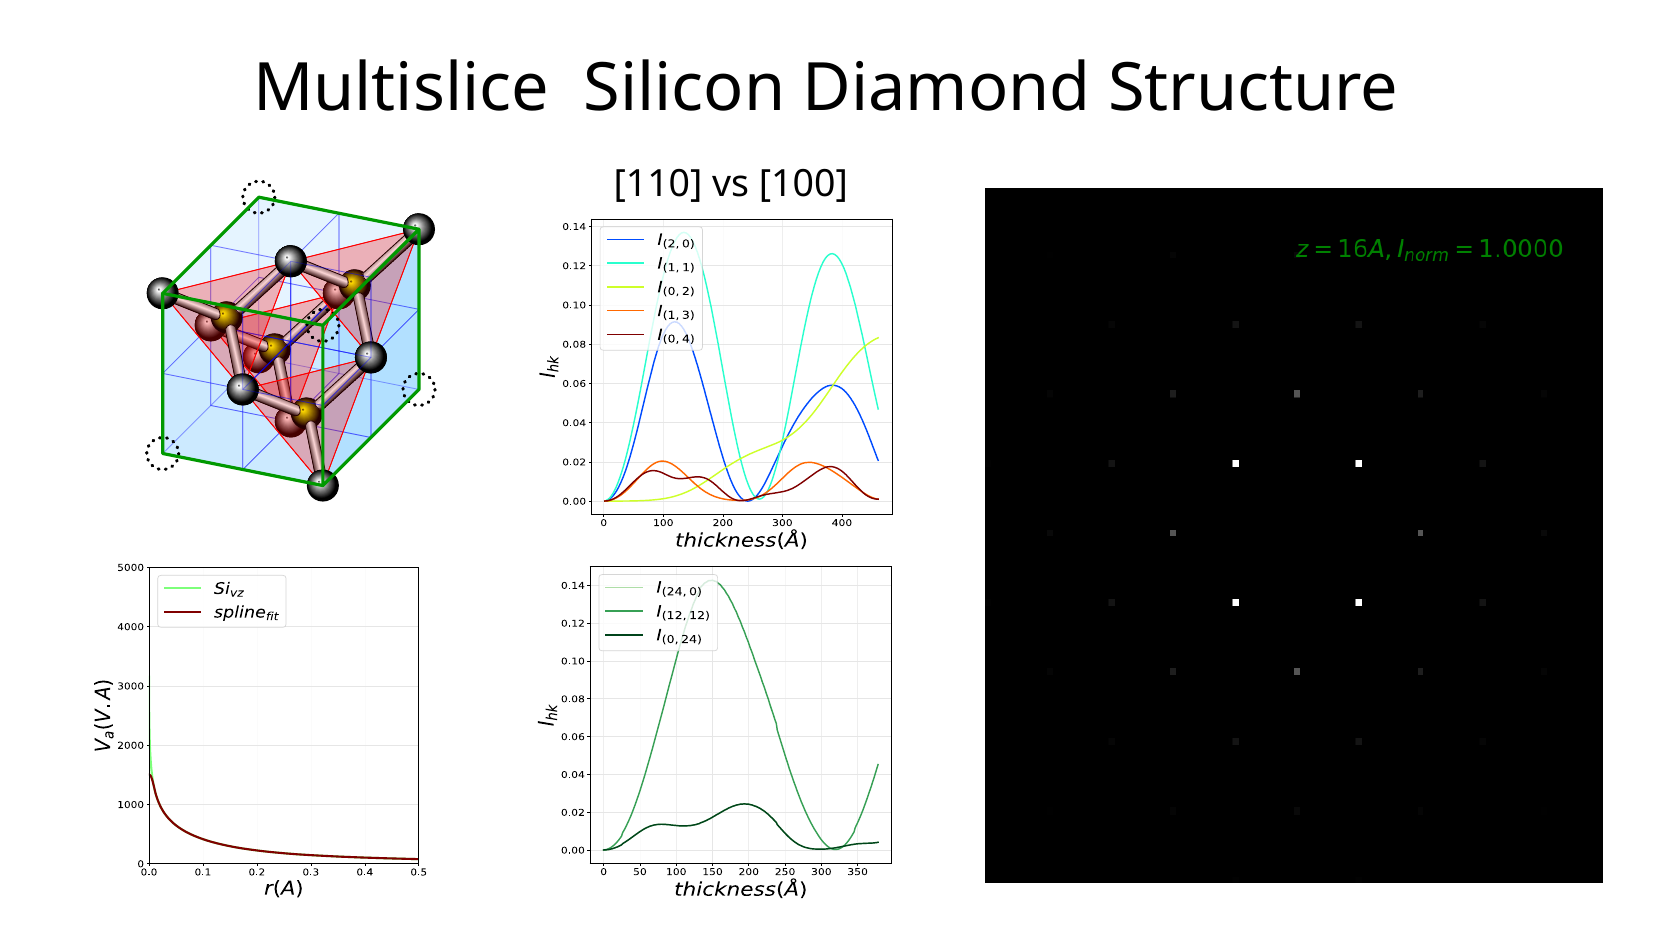

Multislice Silicon Diamond Structure
# [110] vs [100]